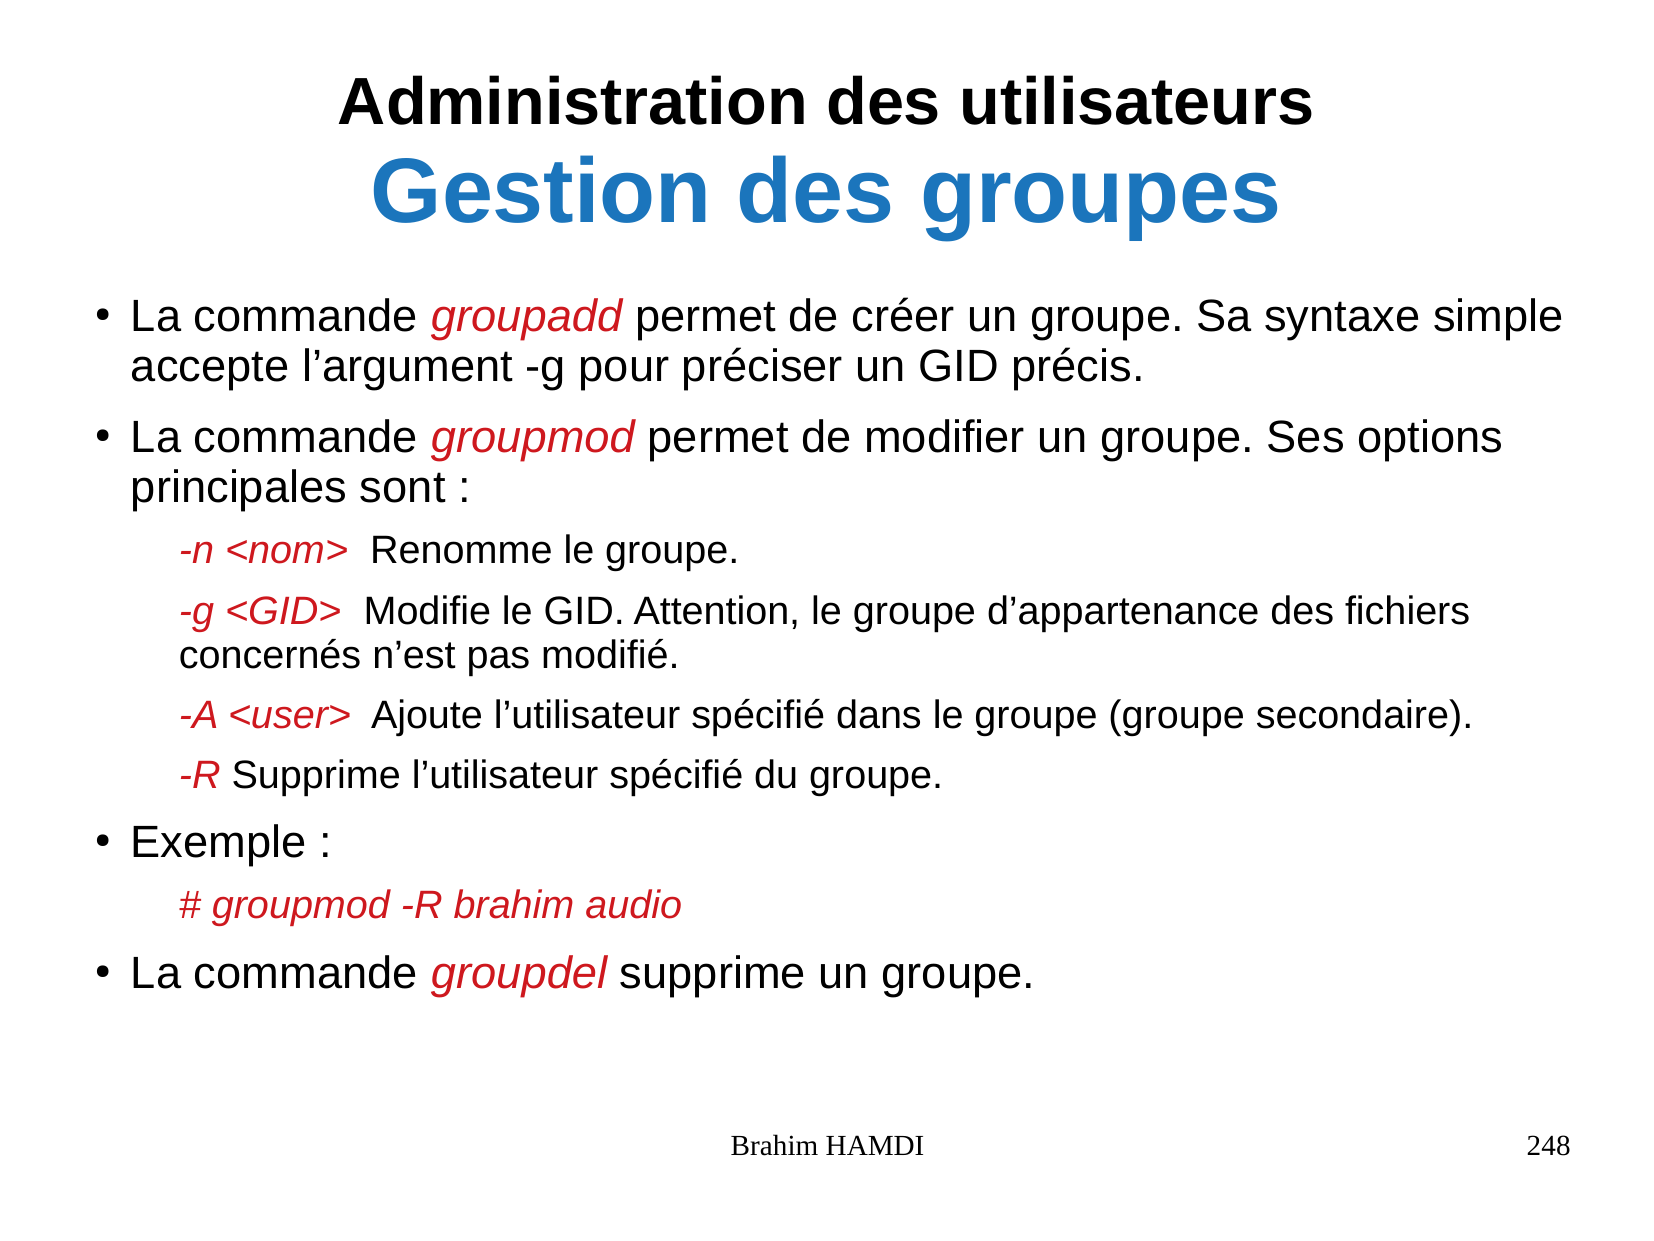

# Administration des utilisateurs Gestion des groupes
La commande groupadd permet de créer un groupe. Sa syntaxe simple accepte l’argument -g pour préciser un GID précis.
La commande groupmod permet de modifier un groupe. Ses options principales sont :
-n <nom>  Renomme le groupe.
-g <GID> Modifie le GID. Attention, le groupe d’appartenance des fichiers concernés n’est pas modifié.
-A <user> Ajoute l’utilisateur spécifié dans le groupe (groupe secondaire).
-R Supprime l’utilisateur spécifié du groupe.
Exemple :
# groupmod -R brahim audio
La commande groupdel supprime un groupe.
Brahim HAMDI
248